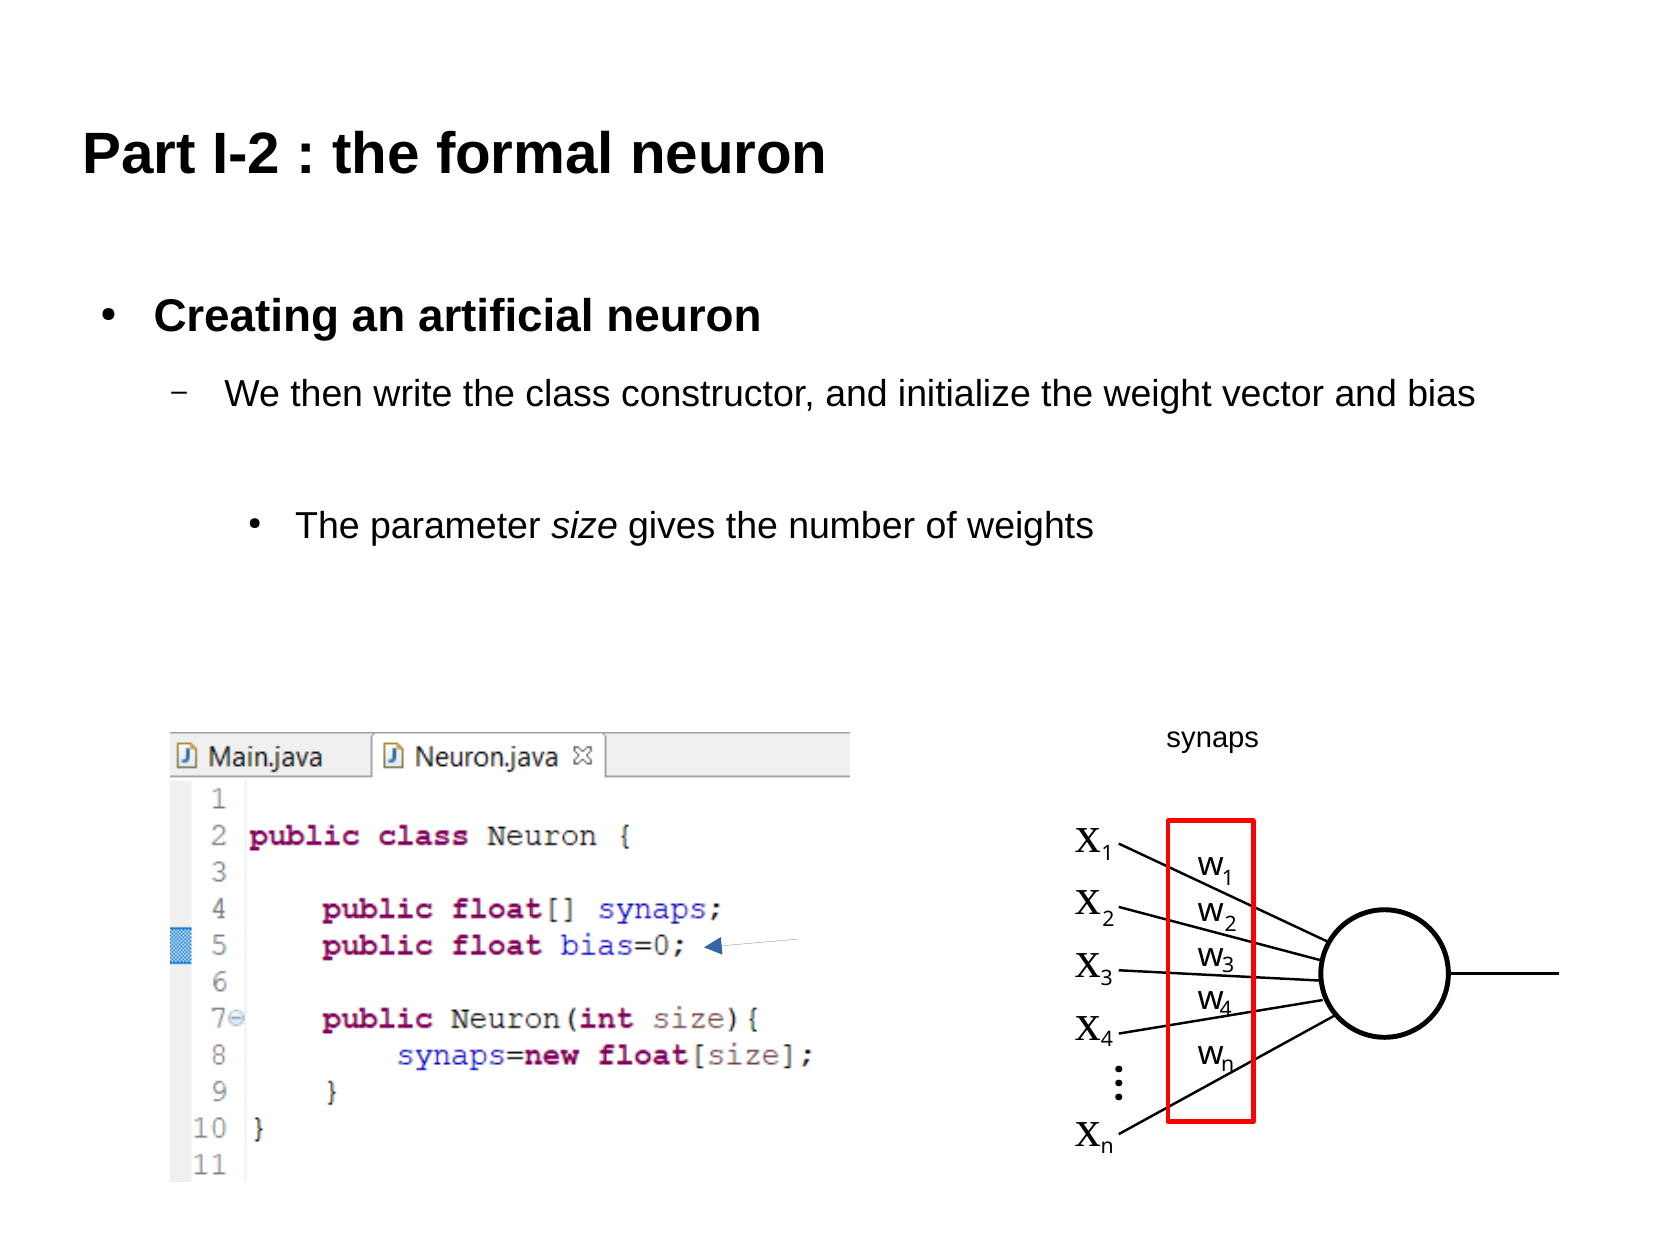

# Part I-2 : the formal neuron
Creating an artificial neuron
We then write the class constructor, and initialize the weight vector and bias
The parameter size gives the number of weights
synaps